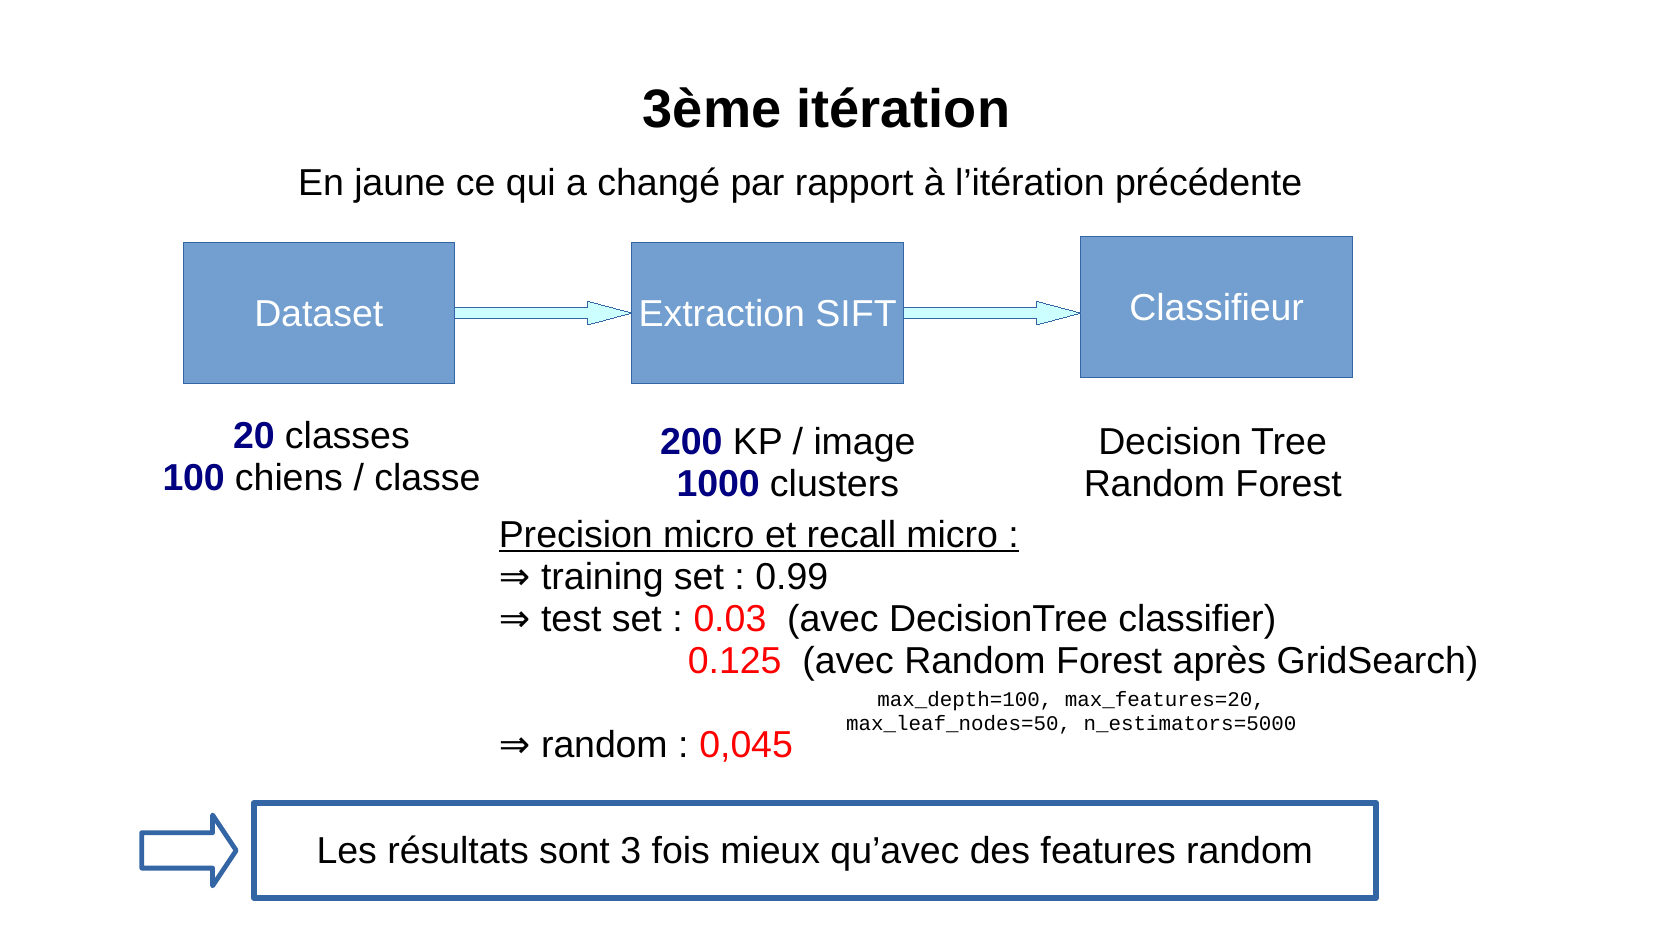

# 3ème itération
En jaune ce qui a changé par rapport à l’itération précédente
Classifieur
Dataset
Extraction SIFT
20 classes
100 chiens / classe
200 KP / image
1000 clusters
Decision Tree
Random Forest
Precision micro et recall micro :
⇒ training set : 0.99
⇒ test set : 0.03 (avec DecisionTree classifier)
 0.125 (avec Random Forest après GridSearch)
⇒ random : 0,045
max_depth=100, max_features=20, max_leaf_nodes=50, n_estimators=5000
Les résultats sont 3 fois mieux qu’avec des features random